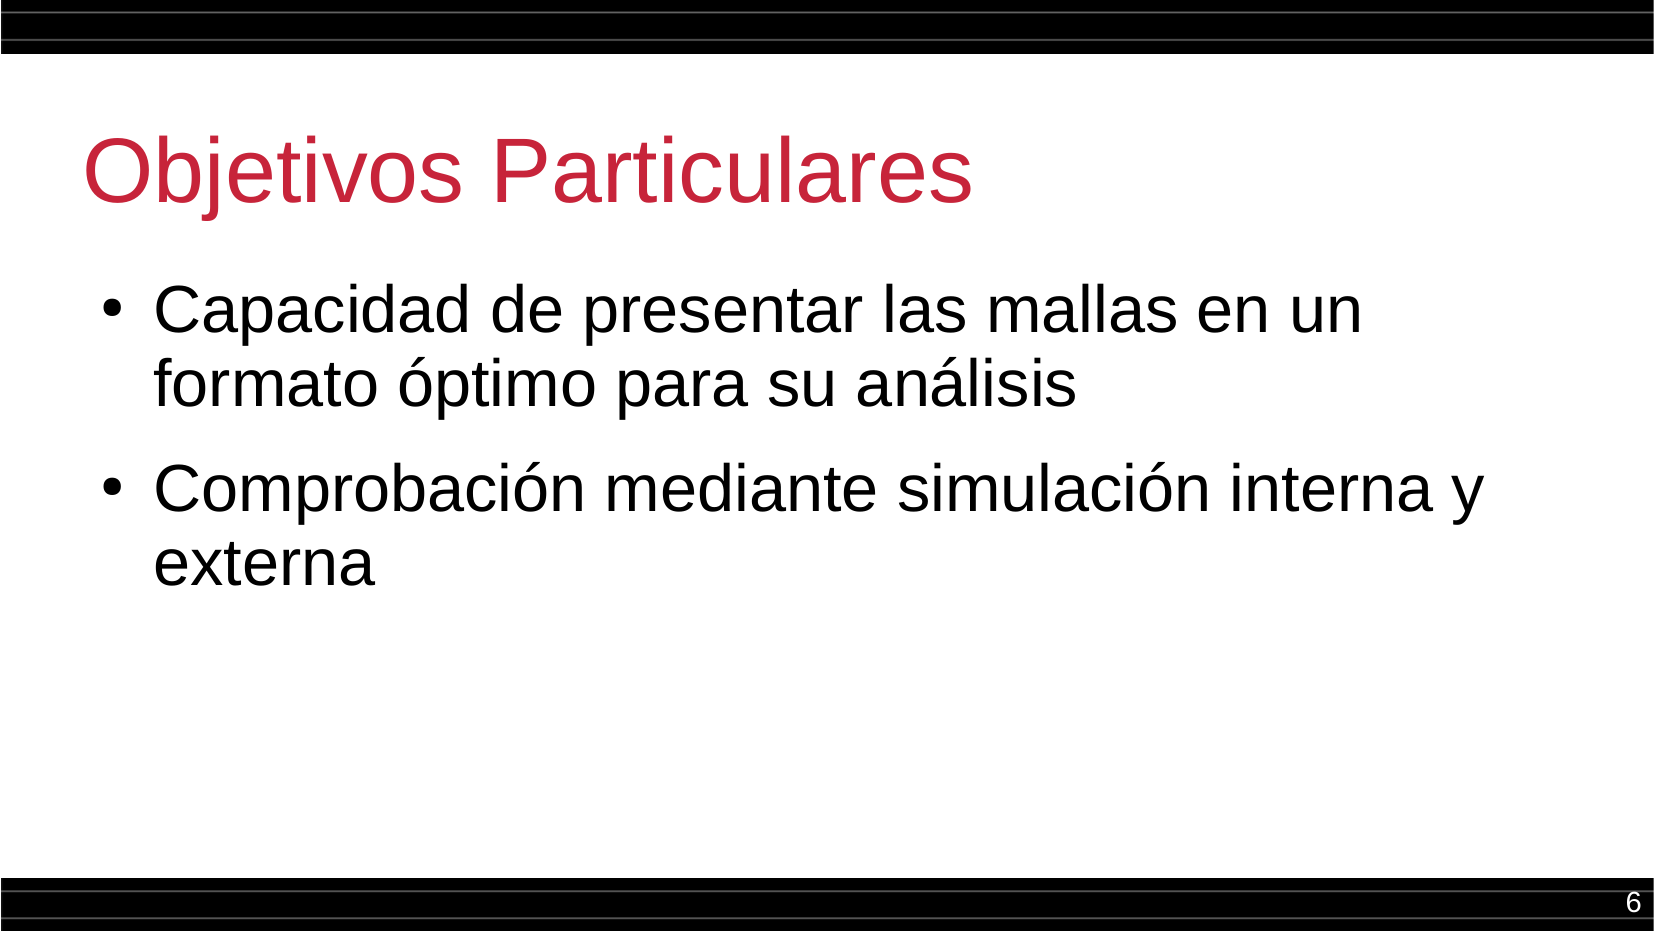

# Objetivos Particulares
Capacidad de presentar las mallas en un formato óptimo para su análisis
Comprobación mediante simulación interna y externa